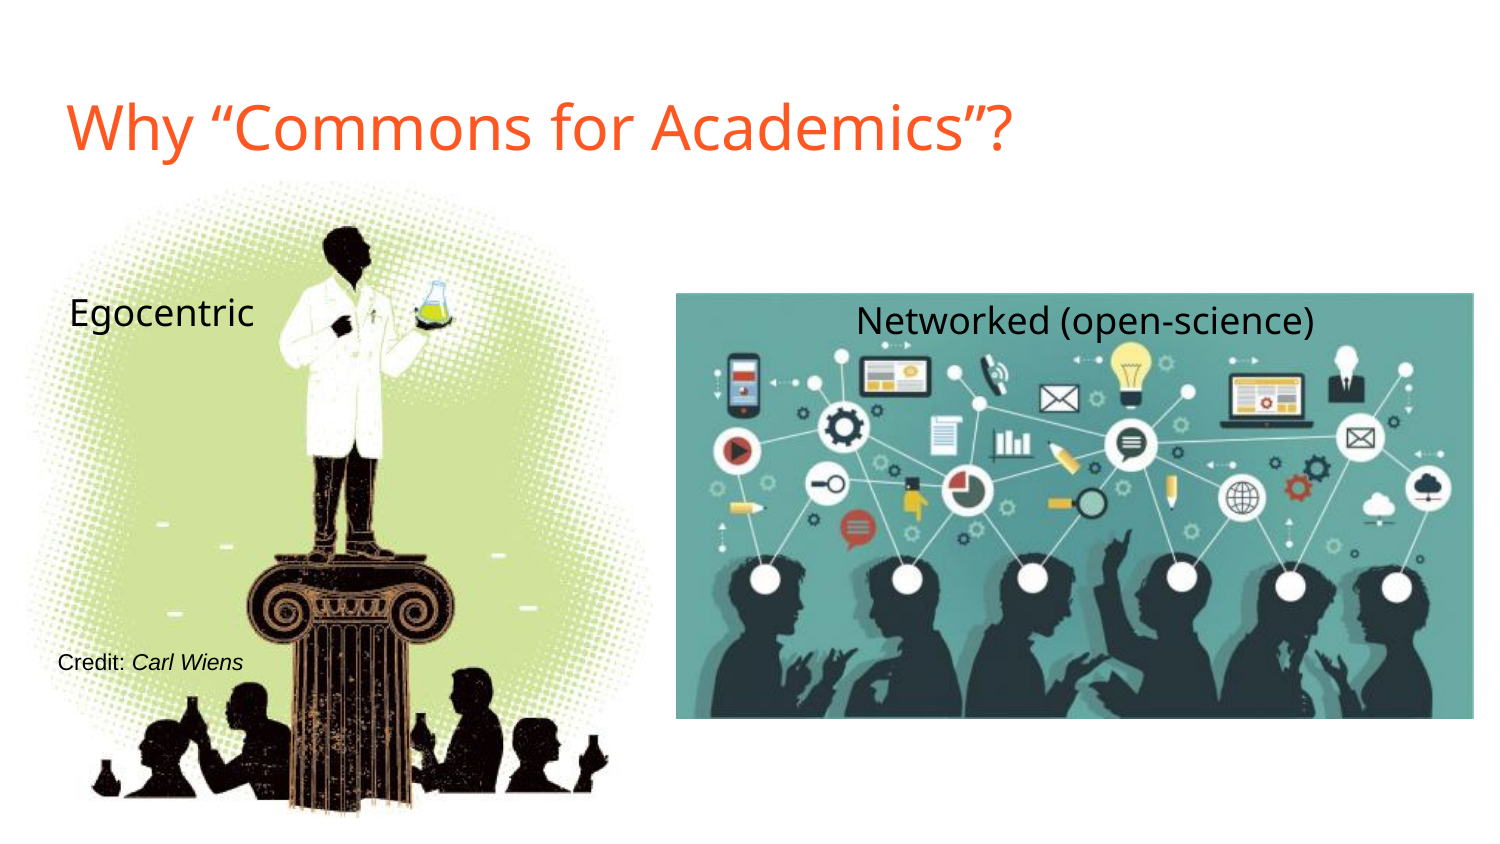

# Why “Commons for Academics”?
Egocentric
Networked (open-science)
Credit: Carl Wiens